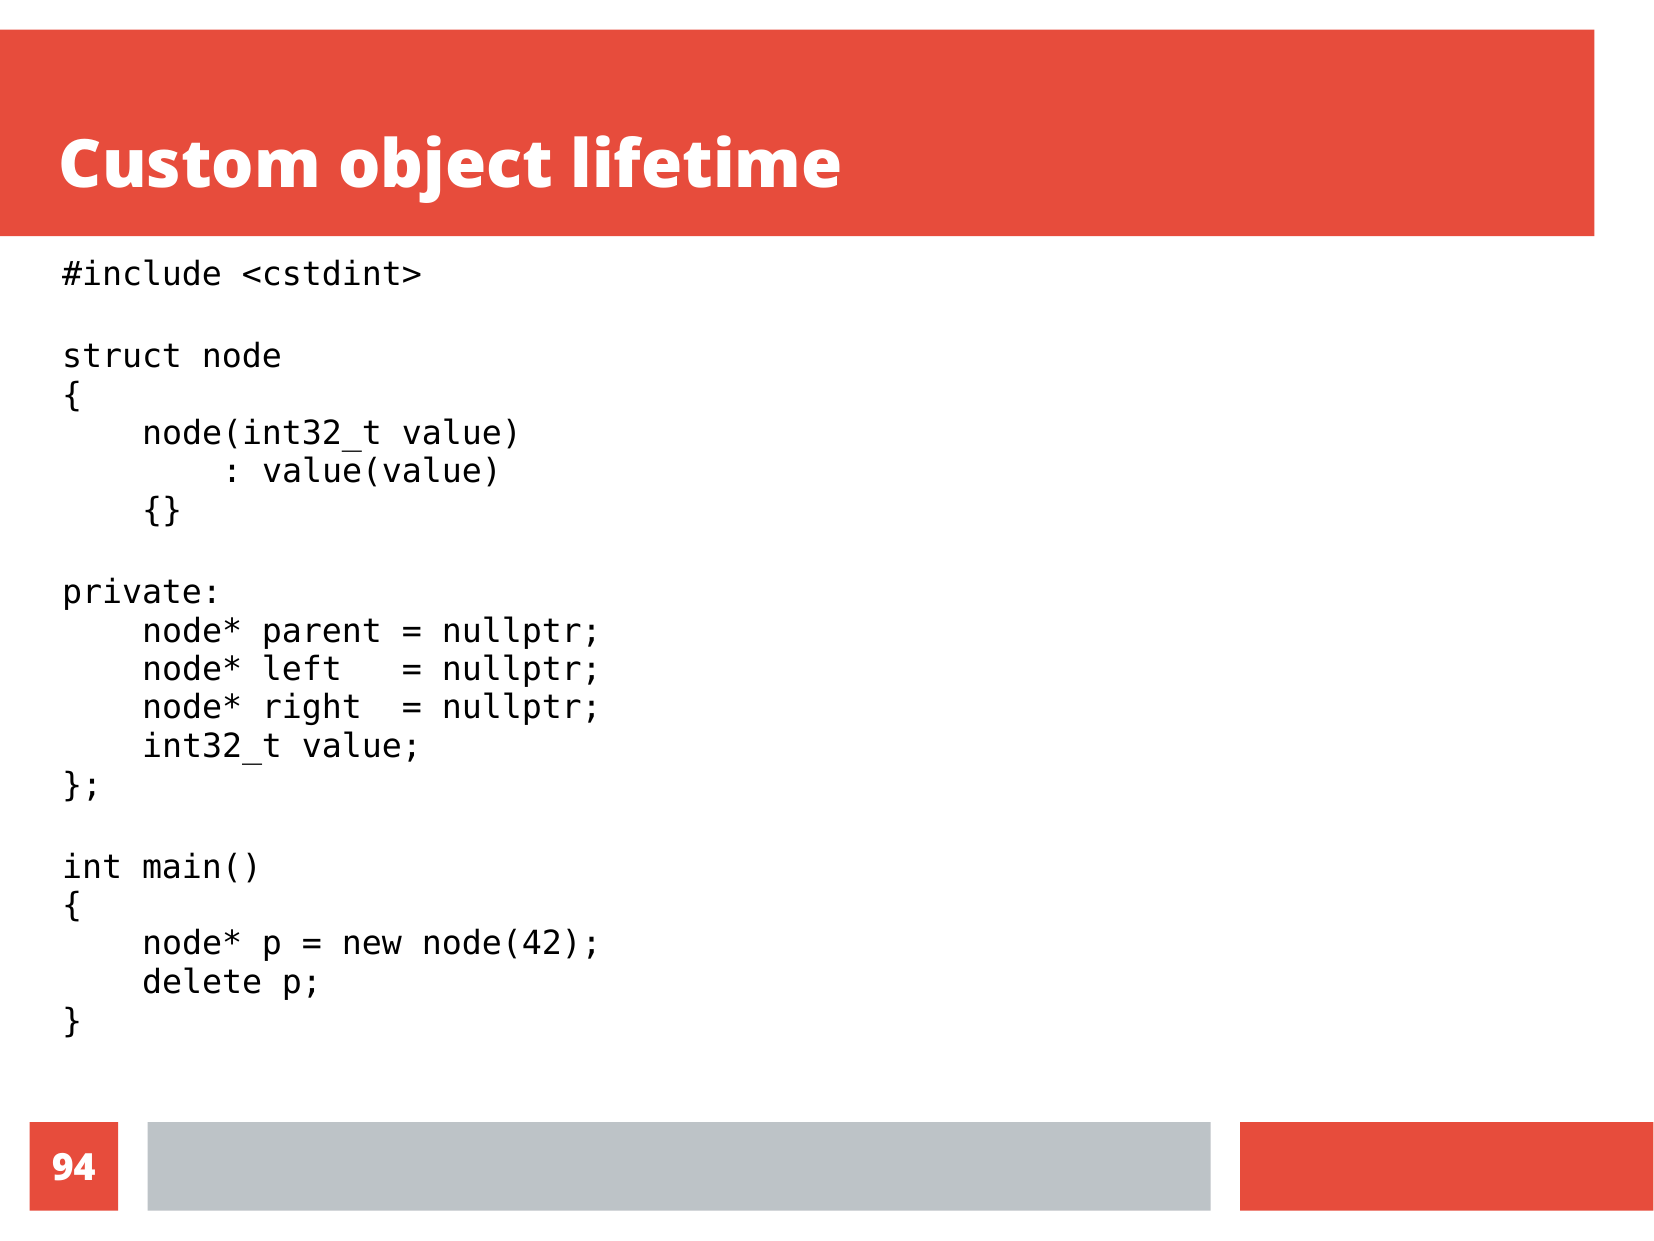

# Custom object lifetime
#include <cstdint>
struct node
{
 node(int32_t value)
 : value(value)
 {}
private:
 node* parent = nullptr;
 node* left = nullptr;
 node* right = nullptr;
 int32_t value;
};
int main()
{
 node* p = new node(42);
 delete p;
}
94